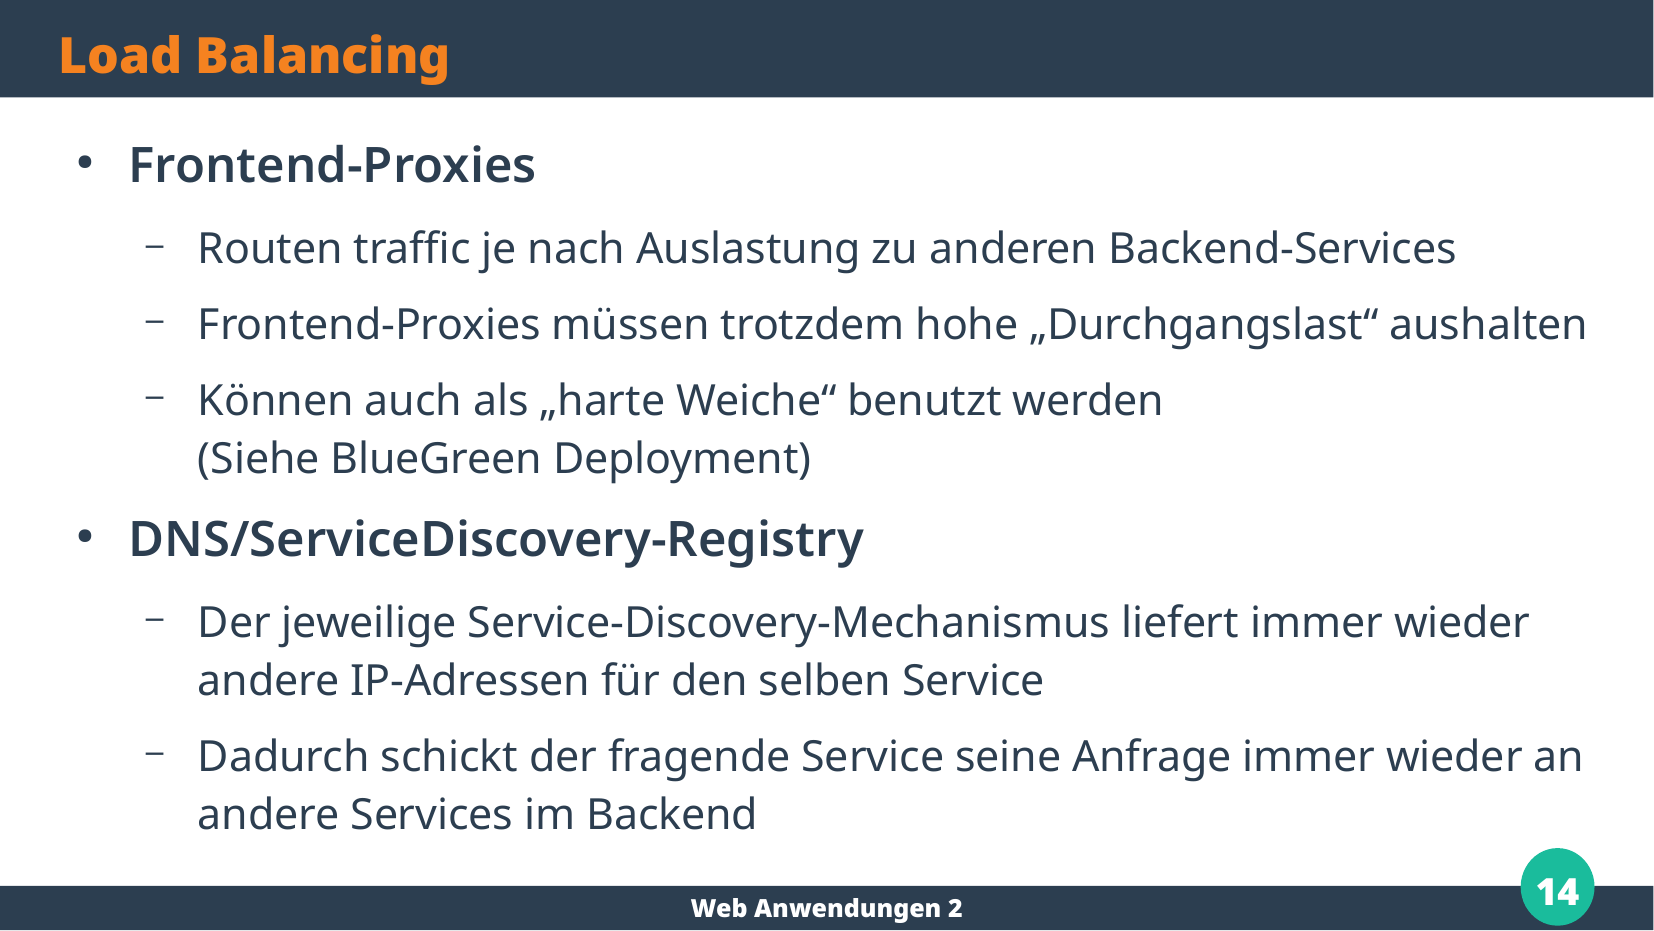

# Load Balancing
Frontend-Proxies
Routen traffic je nach Auslastung zu anderen Backend-Services
Frontend-Proxies müssen trotzdem hohe „Durchgangslast“ aushalten
Können auch als „harte Weiche“ benutzt werden
(Siehe BlueGreen Deployment)
DNS/ServiceDiscovery-Registry
Der jeweilige Service-Discovery-Mechanismus liefert immer wieder andere IP-Adressen für den selben Service
Dadurch schickt der fragende Service seine Anfrage immer wieder an andere Services im Backend
14